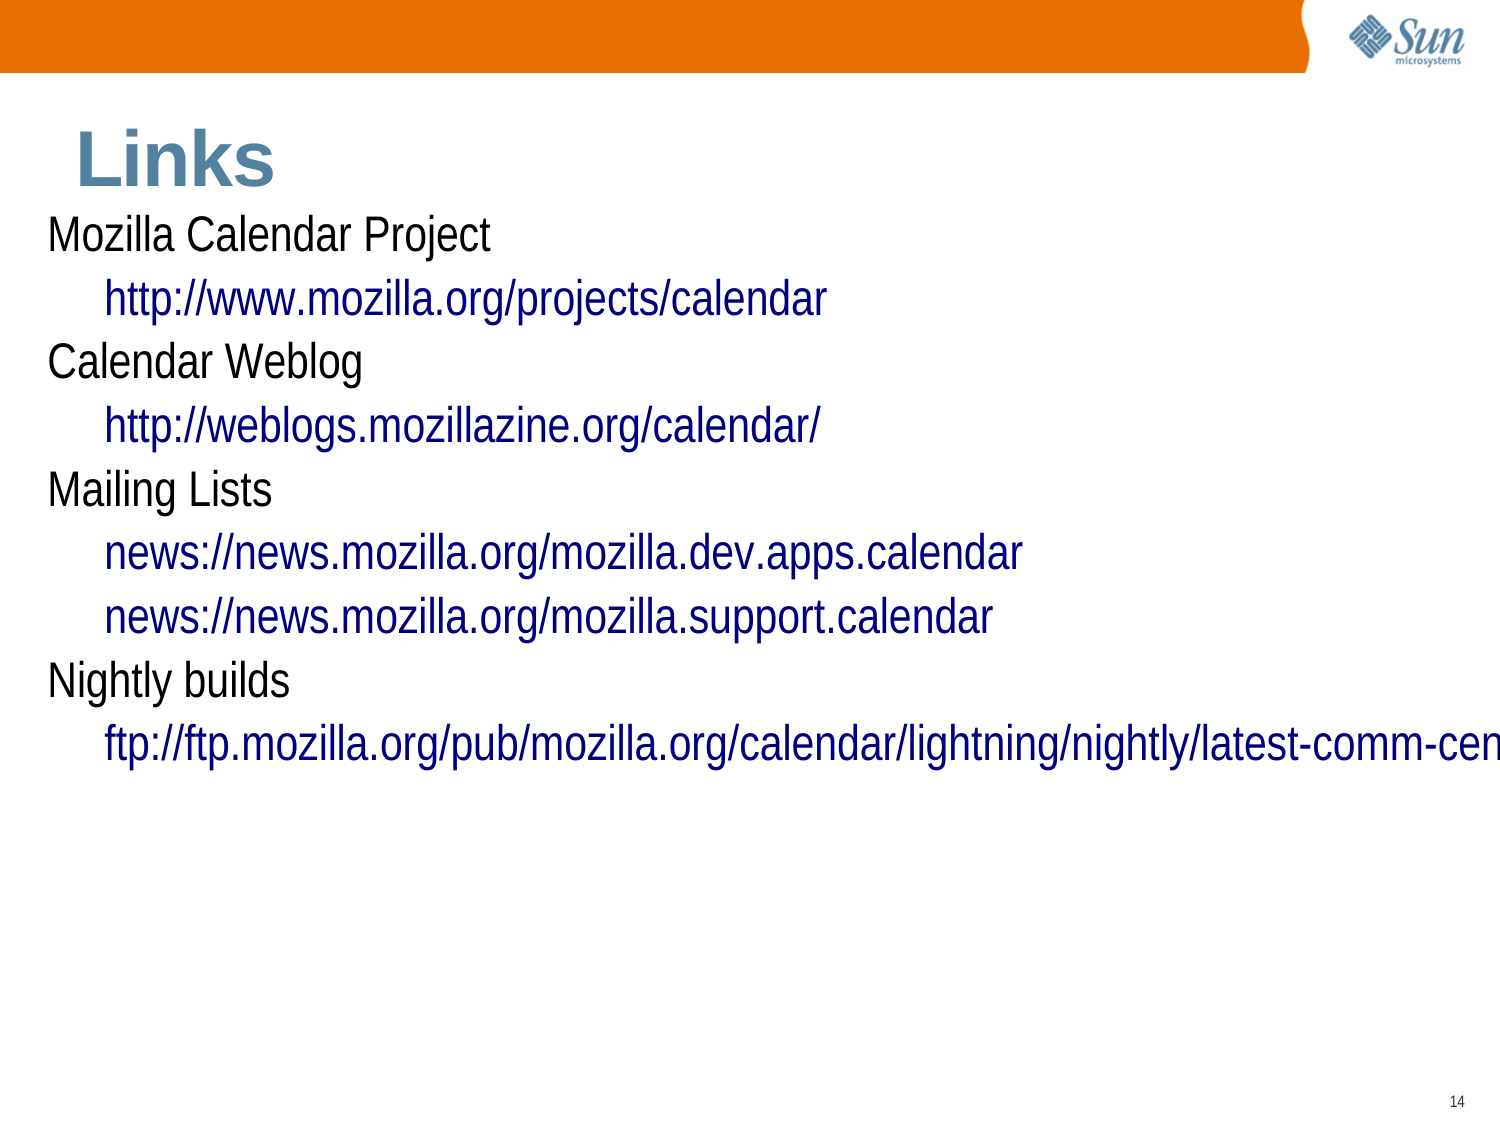

# Links
Mozilla Calendar Project
http://www.mozilla.org/projects/calendar
Calendar Weblog
http://weblogs.mozillazine.org/calendar/
Mailing Lists
news://news.mozilla.org/mozilla.dev.apps.calendar
news://news.mozilla.org/mozilla.support.calendar
Nightly builds
ftp://ftp.mozilla.org/pub/mozilla.org/calendar/lightning/nightly/latest-comm-central